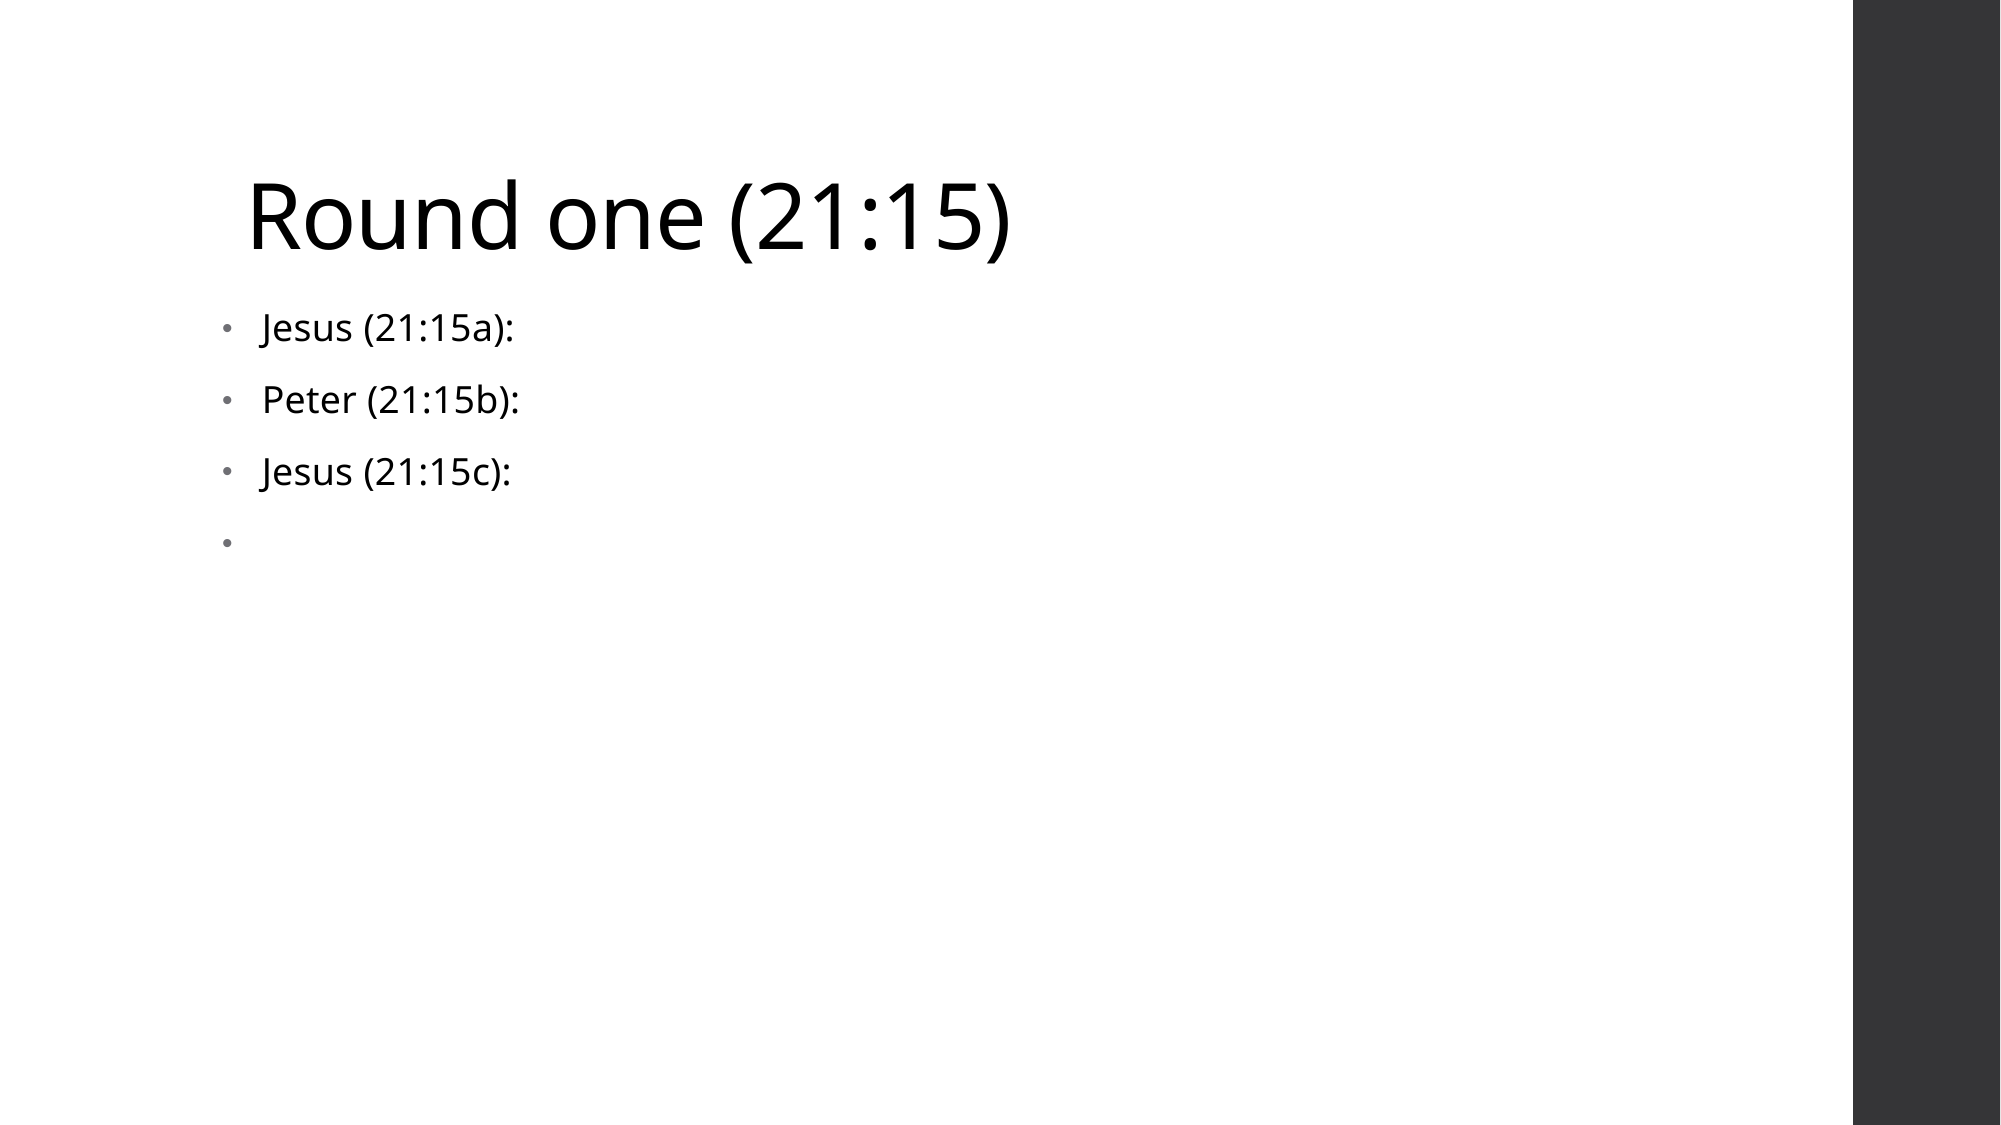

# Round one (21:15)
 Jesus (21:15a):
 Peter (21:15b):
 Jesus (21:15c):